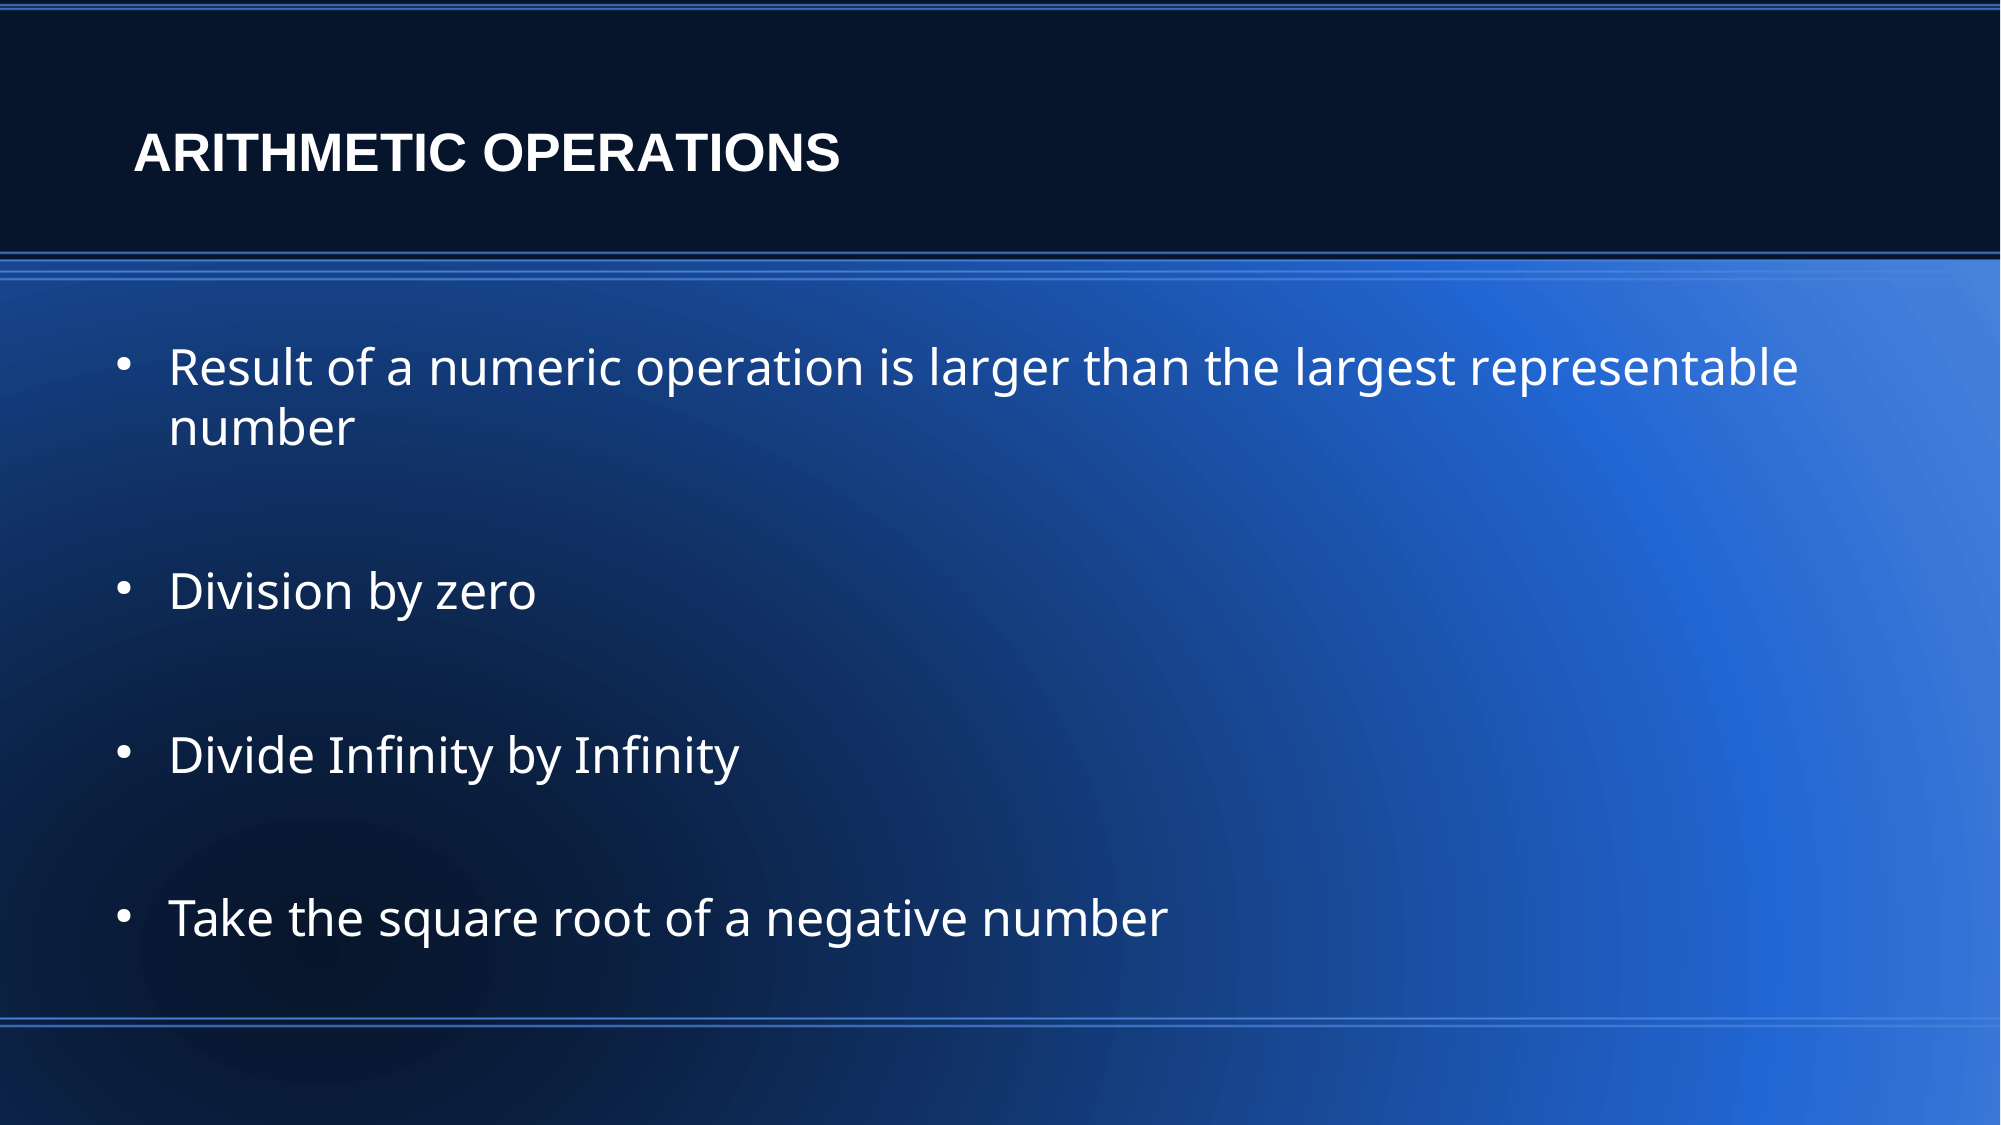

# ARITHMETIC OPERATIONS
Result of a numeric operation is larger than the largest representable number
Division by zero
Divide Infinity by Infinity
Take the square root of a negative number